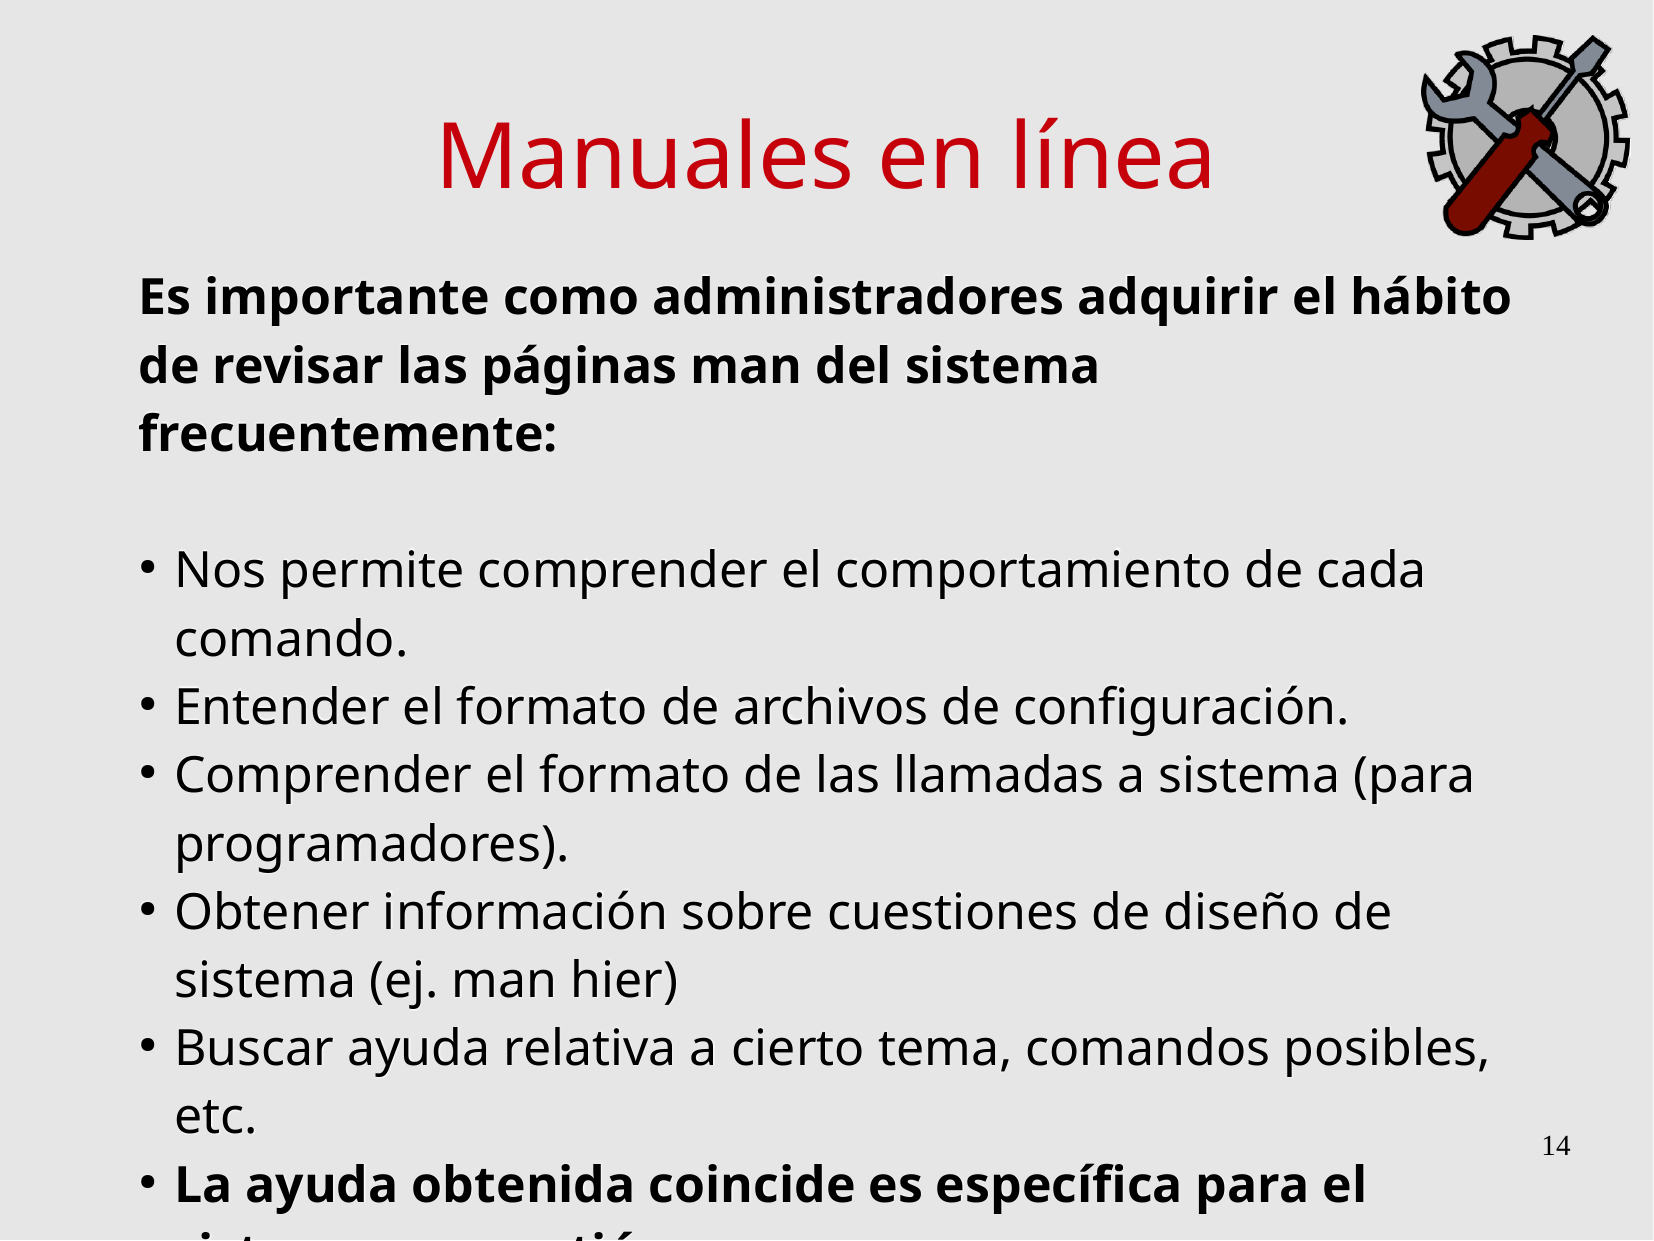

# Manuales en línea
Es importante como administradores adquirir el hábito de revisar las páginas man del sistema frecuentemente:
Nos permite comprender el comportamiento de cada comando.
Entender el formato de archivos de configuración.
Comprender el formato de las llamadas a sistema (para programadores).
Obtener información sobre cuestiones de diseño de sistema (ej. man hier)
Buscar ayuda relativa a cierto tema, comandos posibles, etc.
La ayuda obtenida coincide es específica para el sistema en cuestión.
Debe ser nuestra primera opción al momento de buscar ayuda.
14